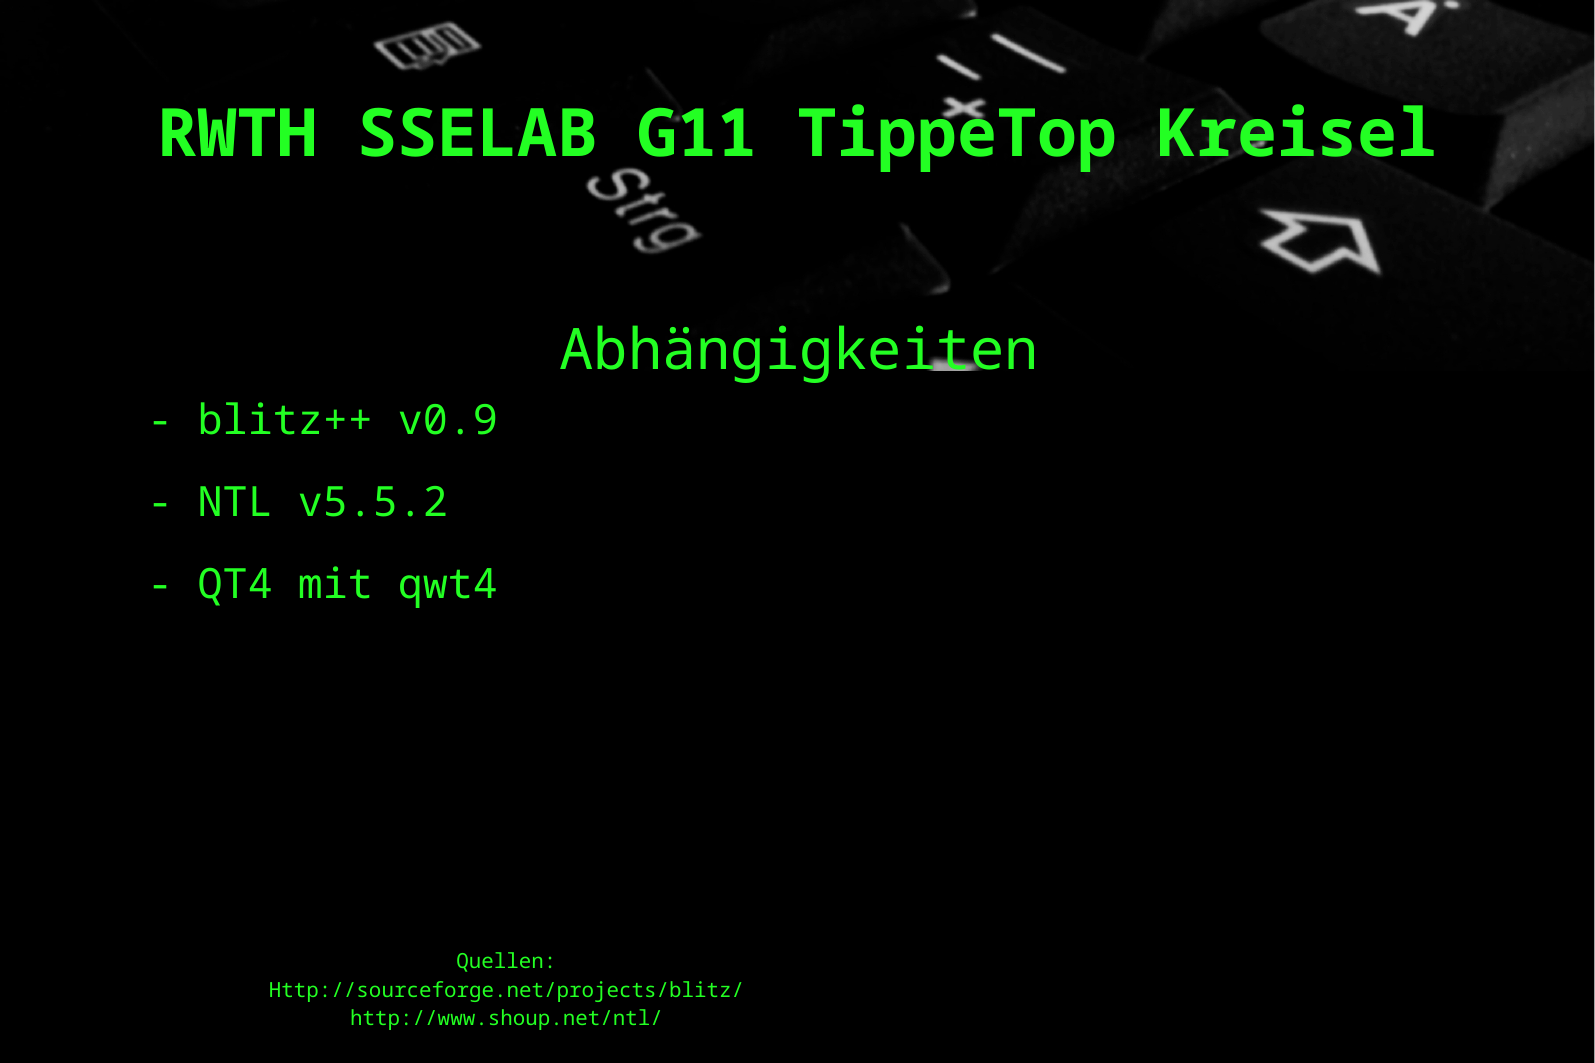

# RWTH SSELAB G11 TippeTop Kreisel
Abhängigkeiten
- blitz++ v0.9
- NTL v5.5.2
- QT4 mit qwt4
Quellen:
Http://sourceforge.net/projects/blitz/
http://www.shoup.net/ntl/